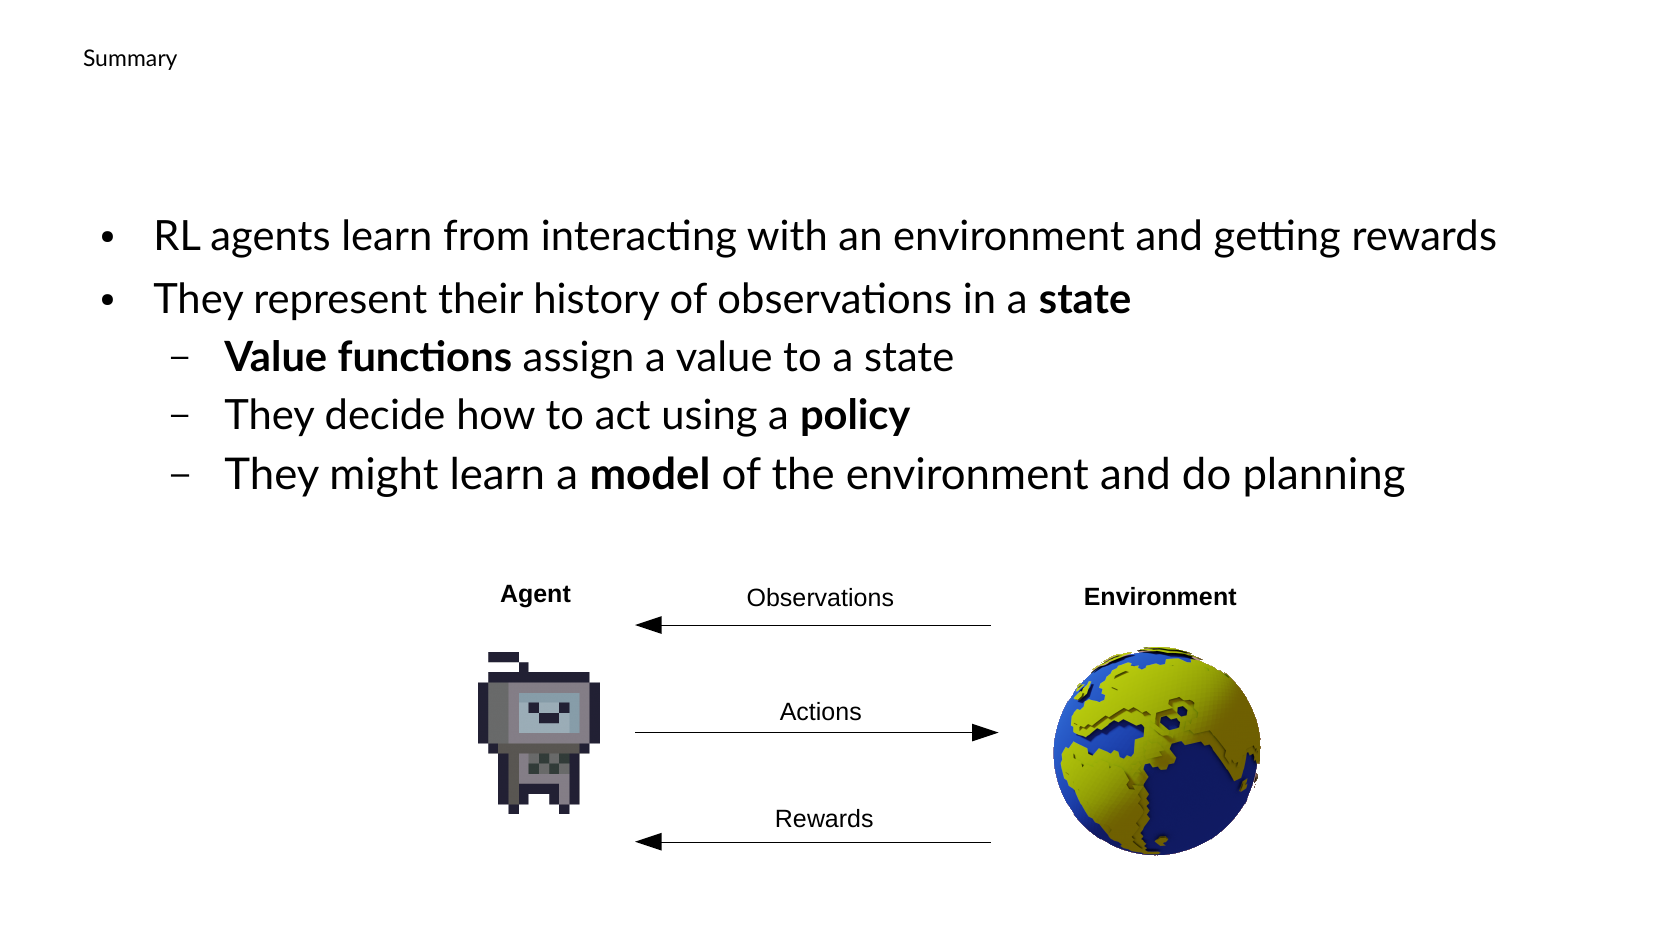

# Summary
RL agents learn from interacting with an environment and getting rewards
They represent their history of observations in a state
Value functions assign a value to a state
They decide how to act using a policy
They might learn a model of the environment and do planning
Agent
Environment
Observations
Actions
Rewards